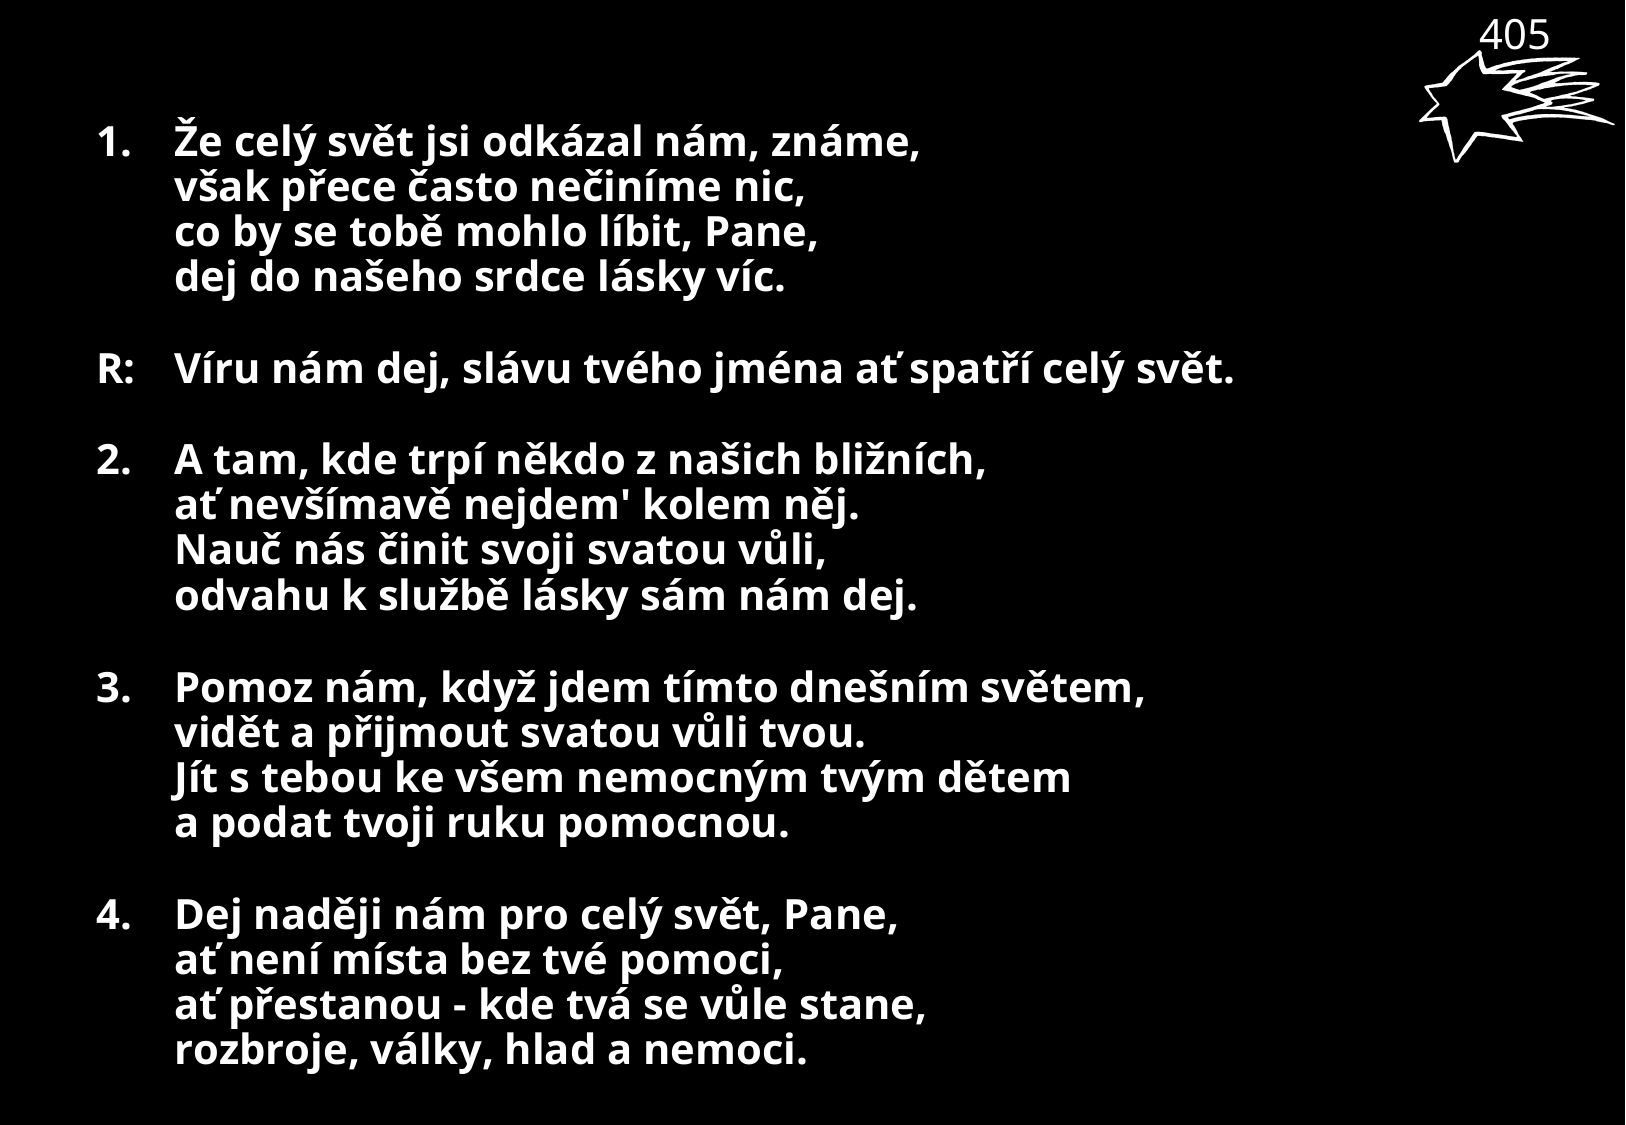

405
# 1. 	Že celý svět jsi odkázal nám, známe, však přece často nečiníme nic, co by se tobě mohlo líbit, Pane, dej do našeho srdce lásky víc.
R: 	Víru nám dej, slávu tvého jména ať spatří celý svět.
2. 	A tam, kde trpí někdo z našich bližních,
ať nevšímavě nejdem' kolem něj.
Nauč nás činit svoji svatou vůli,
odvahu k službě lásky sám nám dej.
3.	Pomoz nám, když jdem tímto dnešním světem,
vidět a přijmout svatou vůli tvou.
Jít s tebou ke všem nemocným tvým dětem
a podat tvoji ruku pomocnou.
4.	Dej naději nám pro celý svět, Pane,
ať není místa bez tvé pomoci,
ať přestanou - kde tvá se vůle stane,
rozbroje, války, hlad a nemoci.